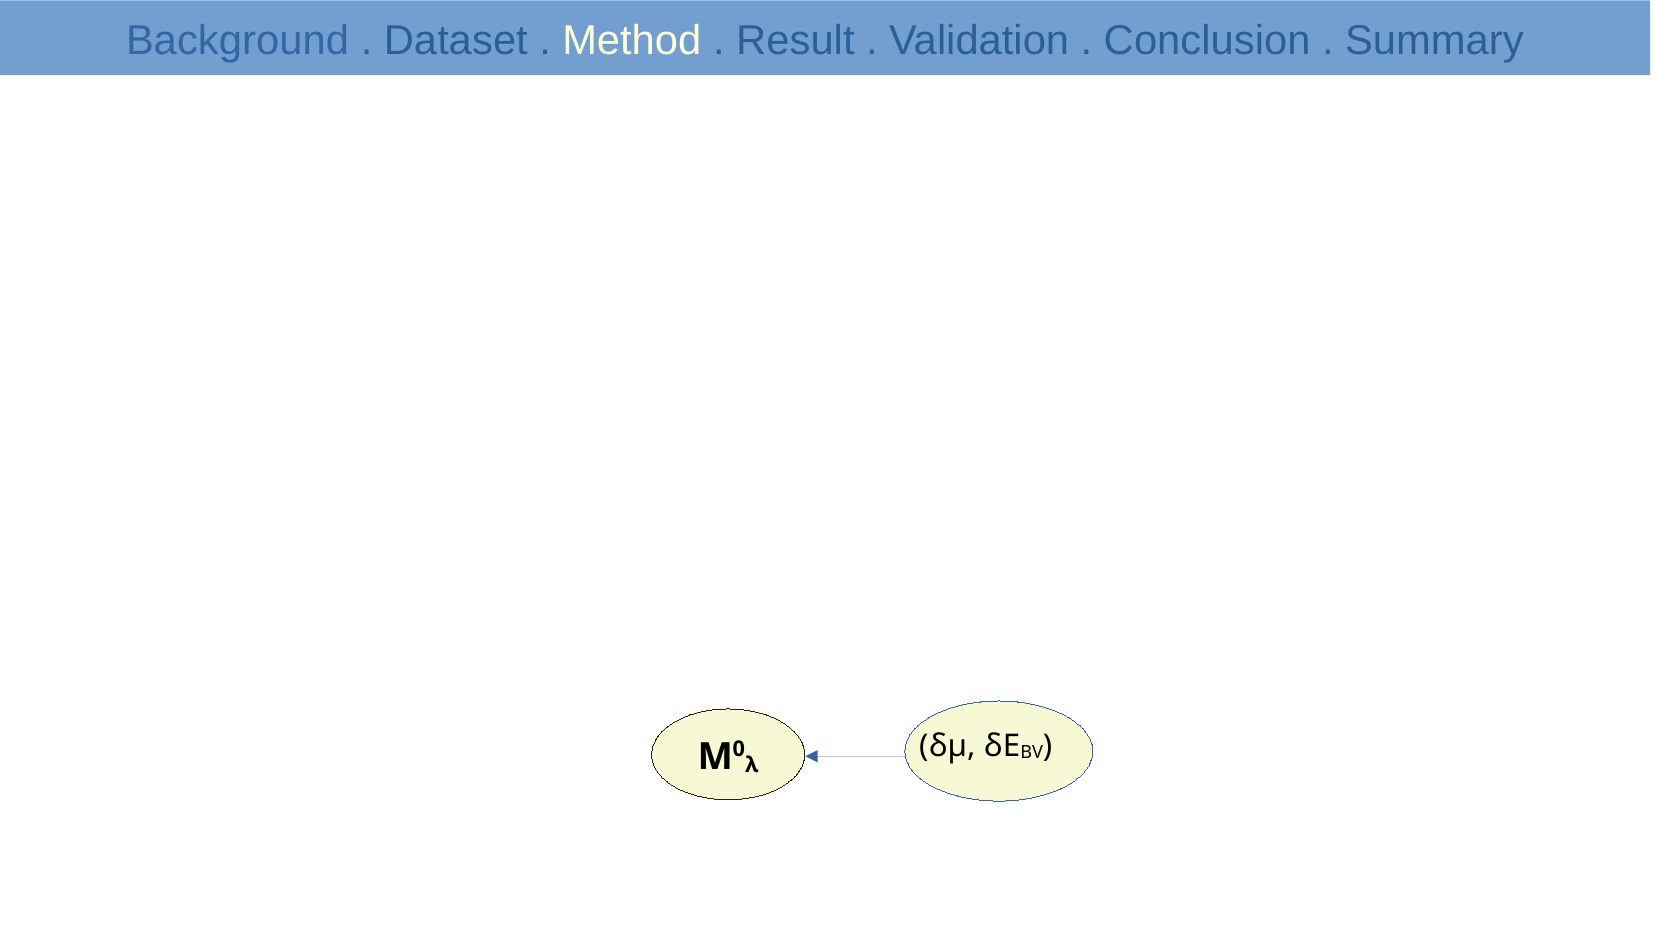

Background . Dataset . Method . Result . Validation . Conclusion . Summary
M0λ
(δμ, δEBV)
30